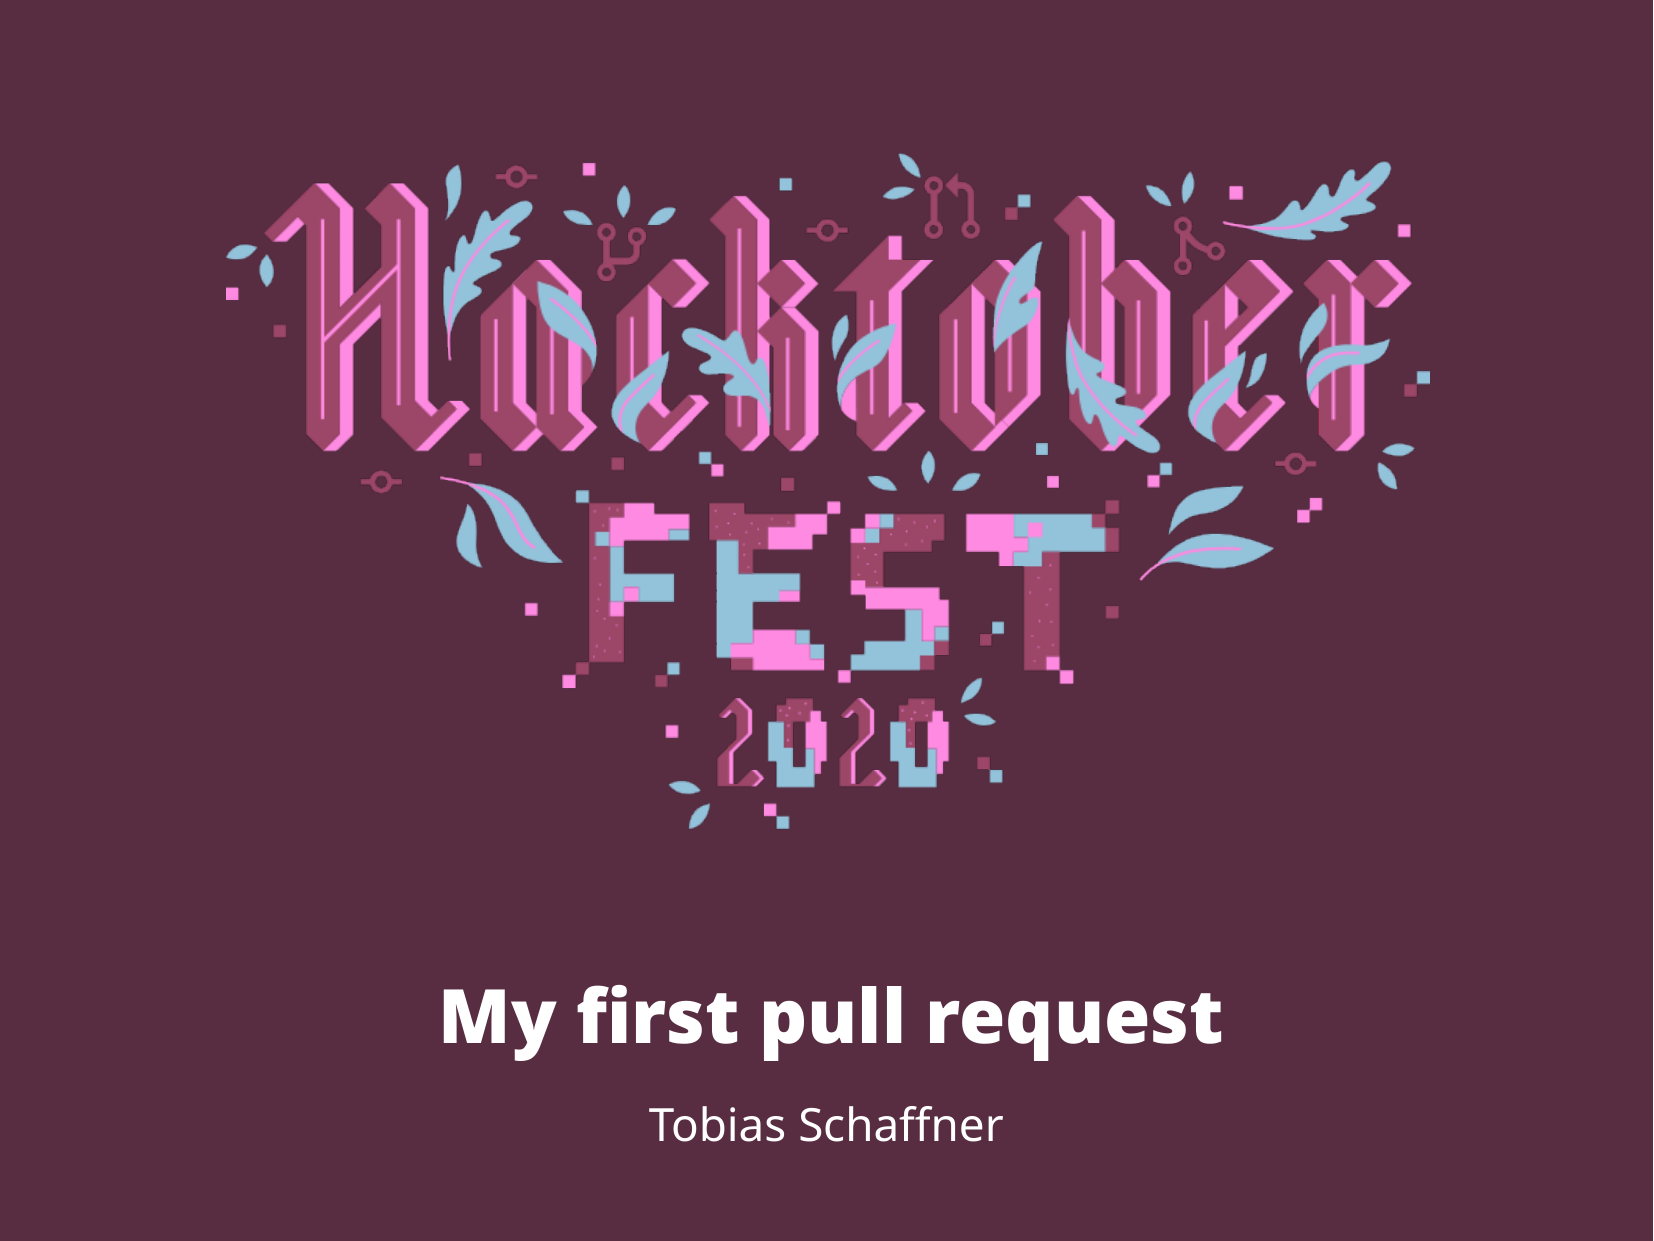

# My first pull request
Tobias Schaffner